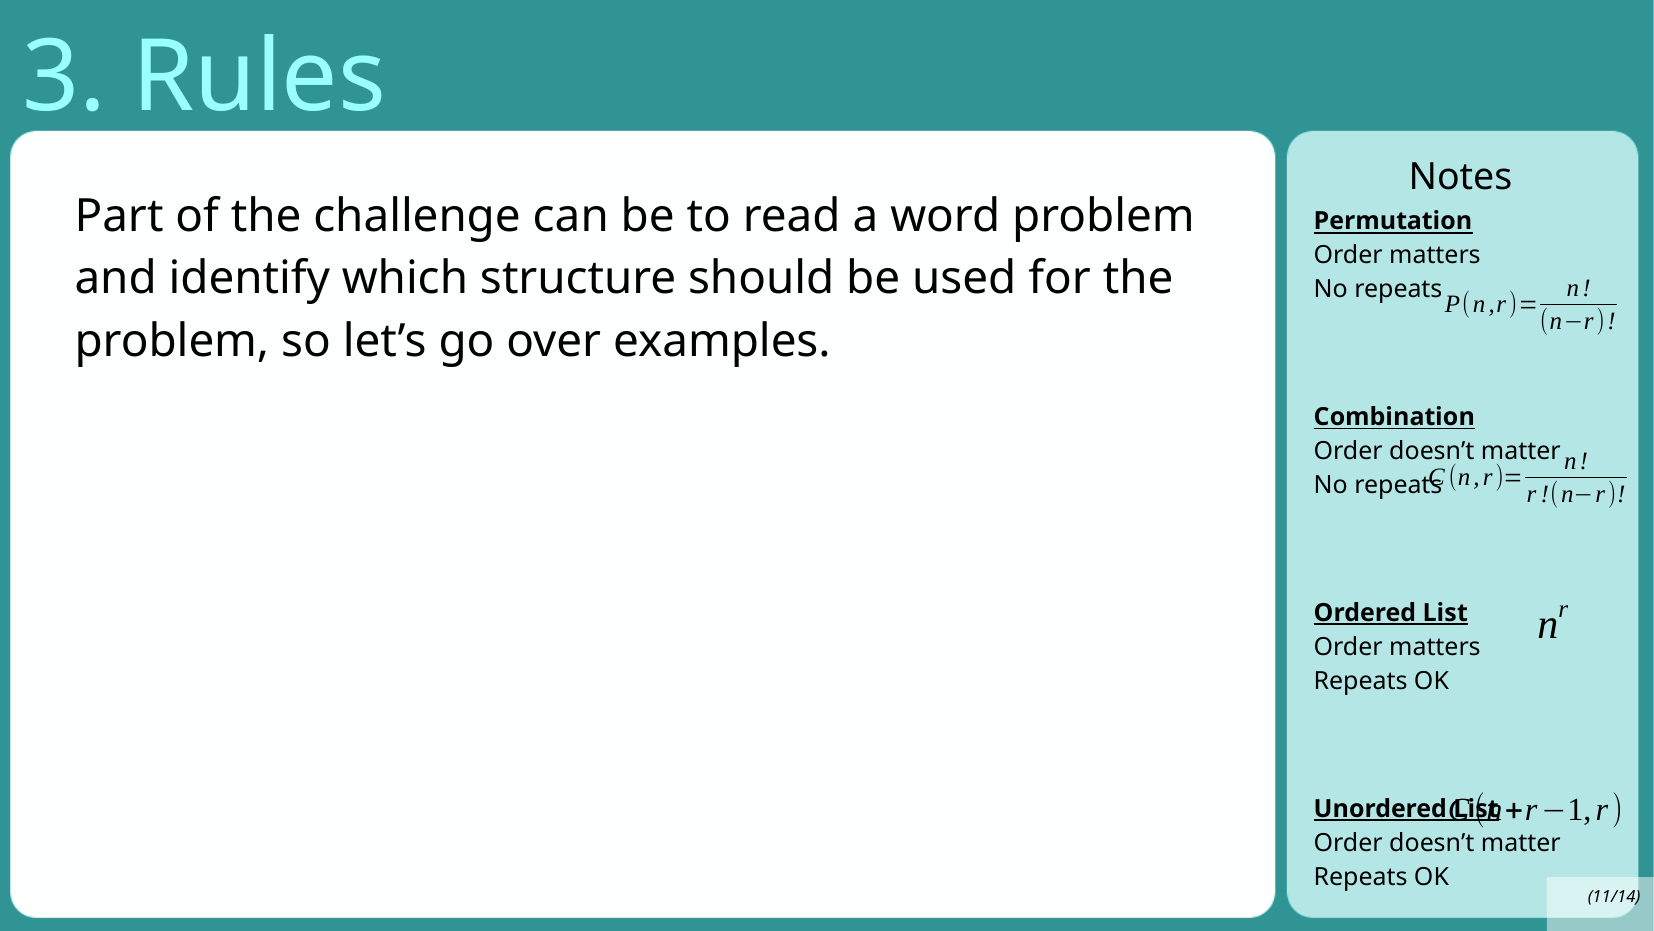

# 3. Rules
Notes
Part of the challenge can be to read a word problem and identify which structure should be used for the problem, so let’s go over examples.
Permutation
Order matters
No repeats
Combination
Order doesn’t matter
No repeats
Ordered List
Order matters
Repeats OK
Unordered List
Order doesn’t matter
Repeats OK